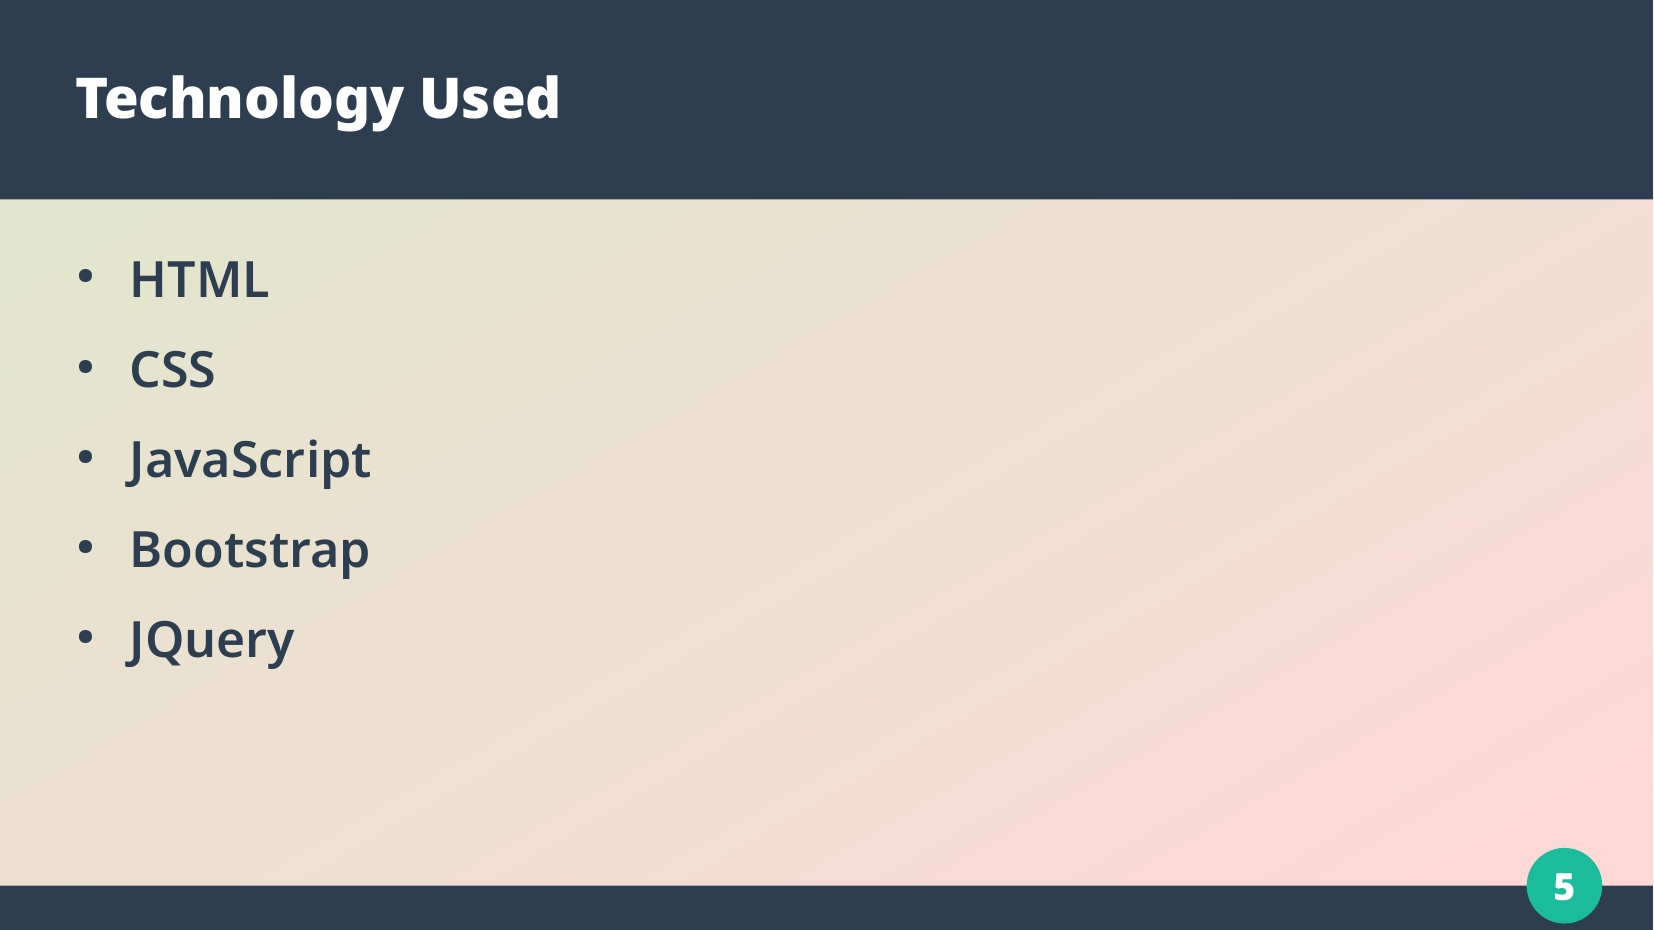

# Technology Used
HTML
CSS
JavaScript
Bootstrap
JQuery